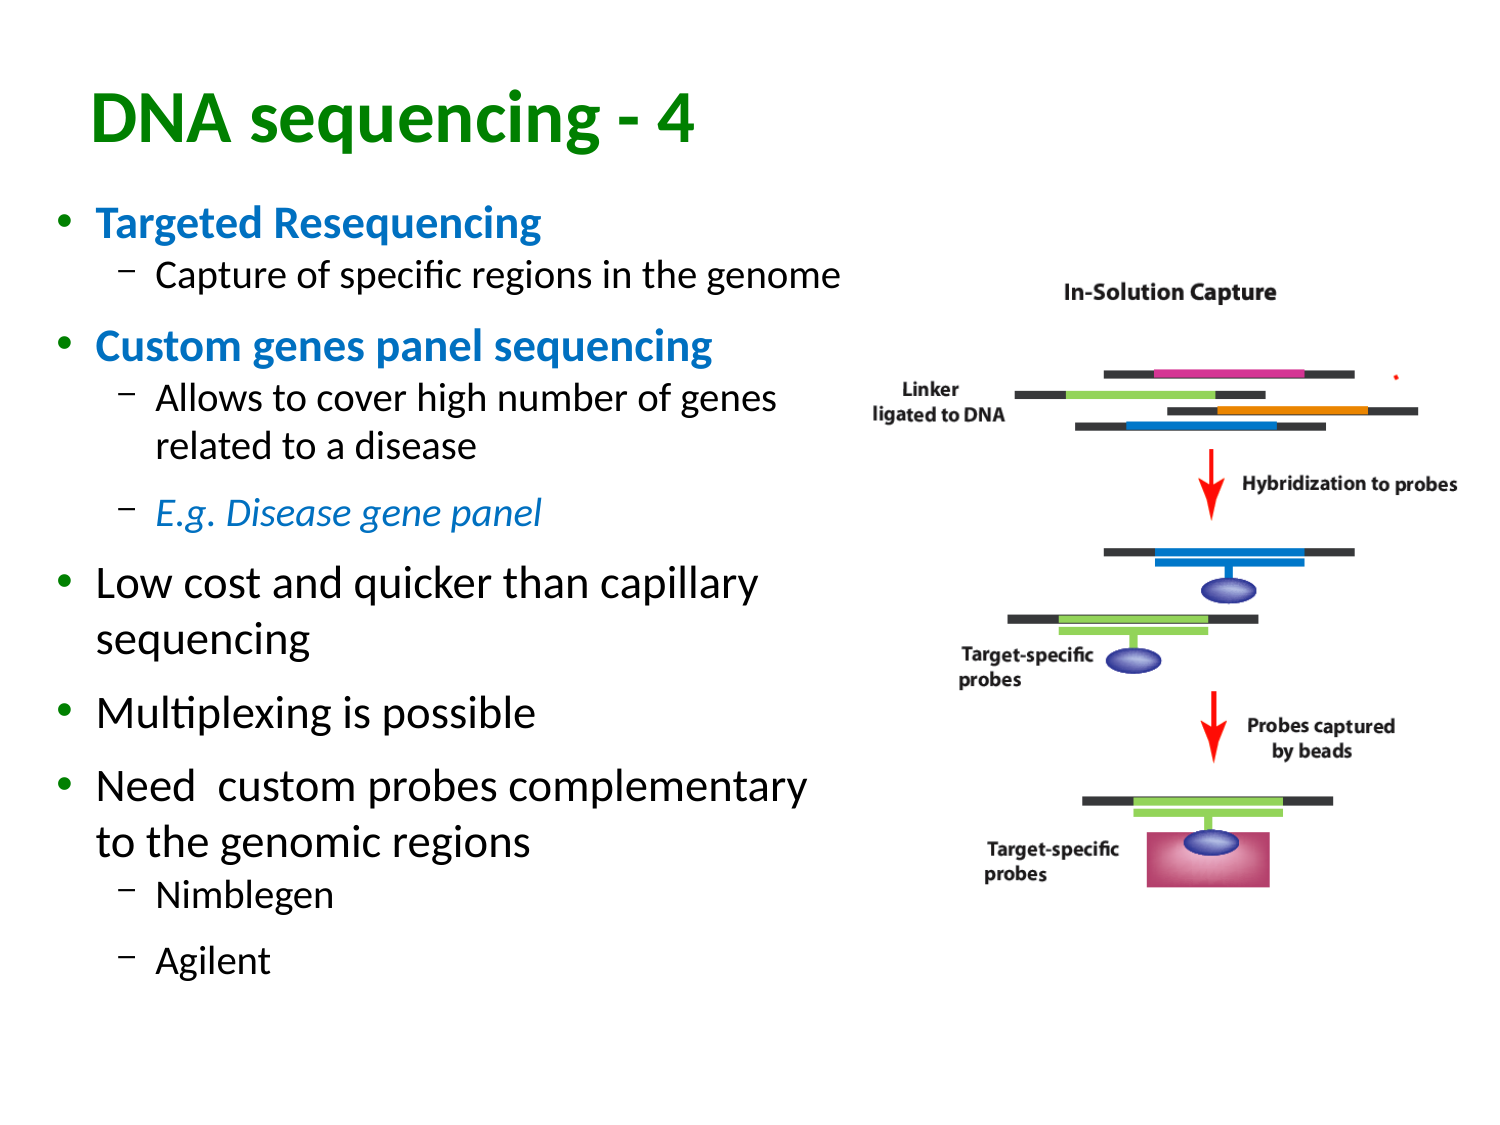

# DNA sequencing - 4
Targeted Resequencing
Capture of specific regions in the genome
Custom genes panel sequencing
Allows to cover high number of genes related to a disease
E.g. Disease gene panel
Low cost and quicker than capillary sequencing
Multiplexing is possible
Need custom probes complementary to the genomic regions
Nimblegen
Agilent